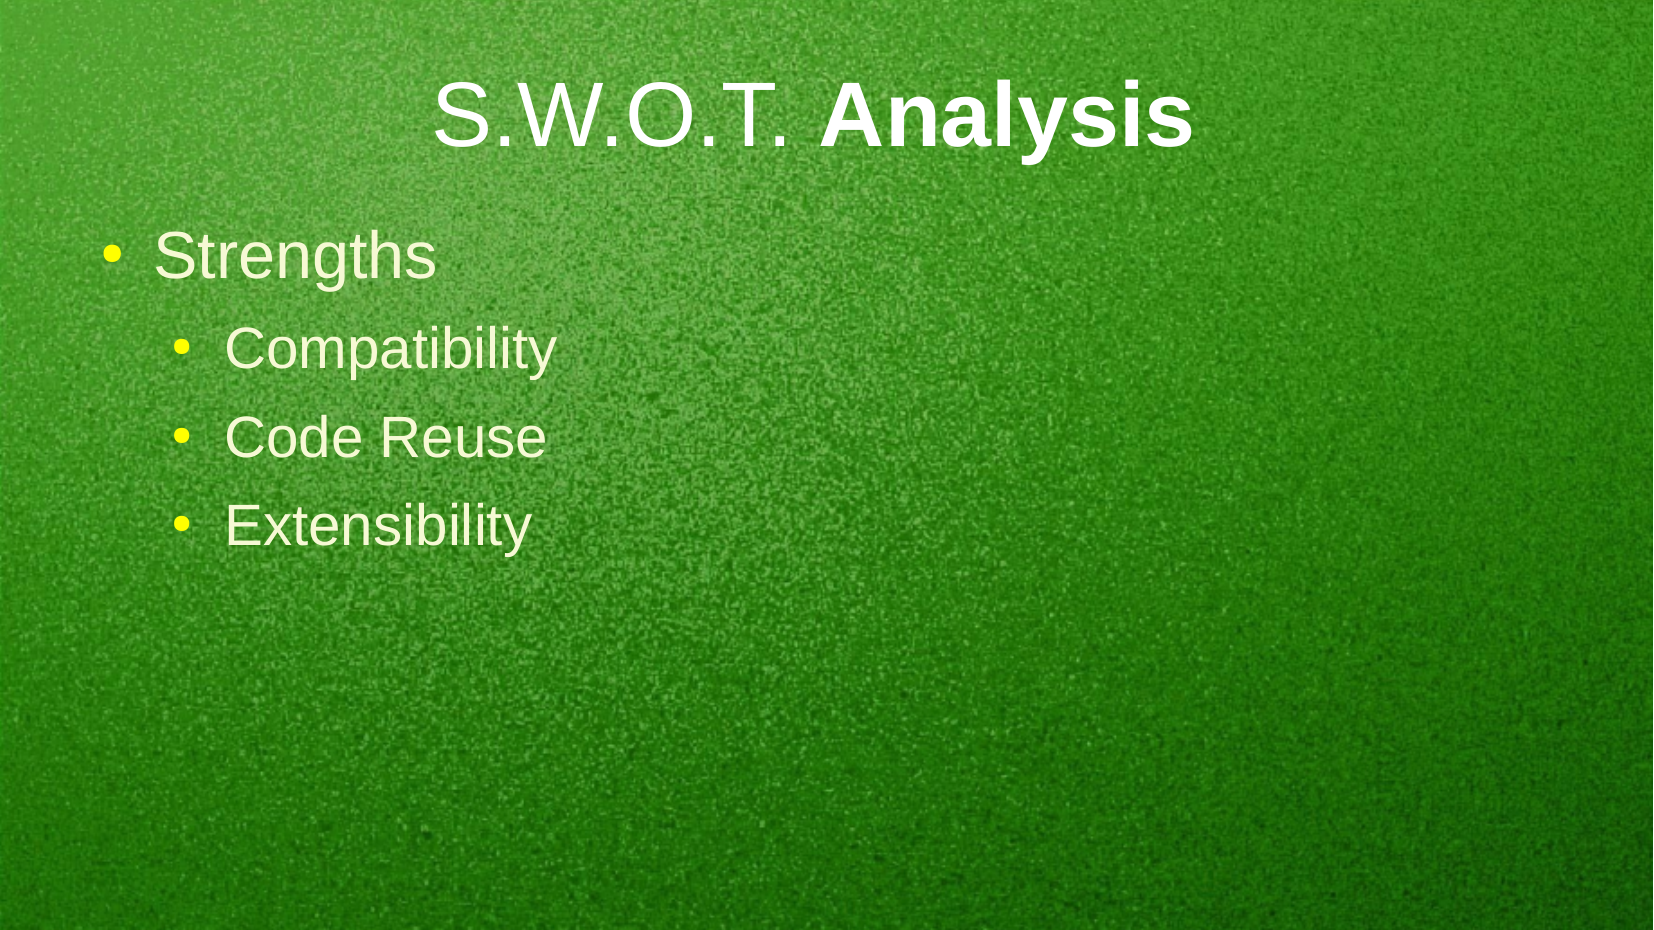

#
S.W.O.T. Analysis
Strengths
Compatibility
Code Reuse
Extensibility